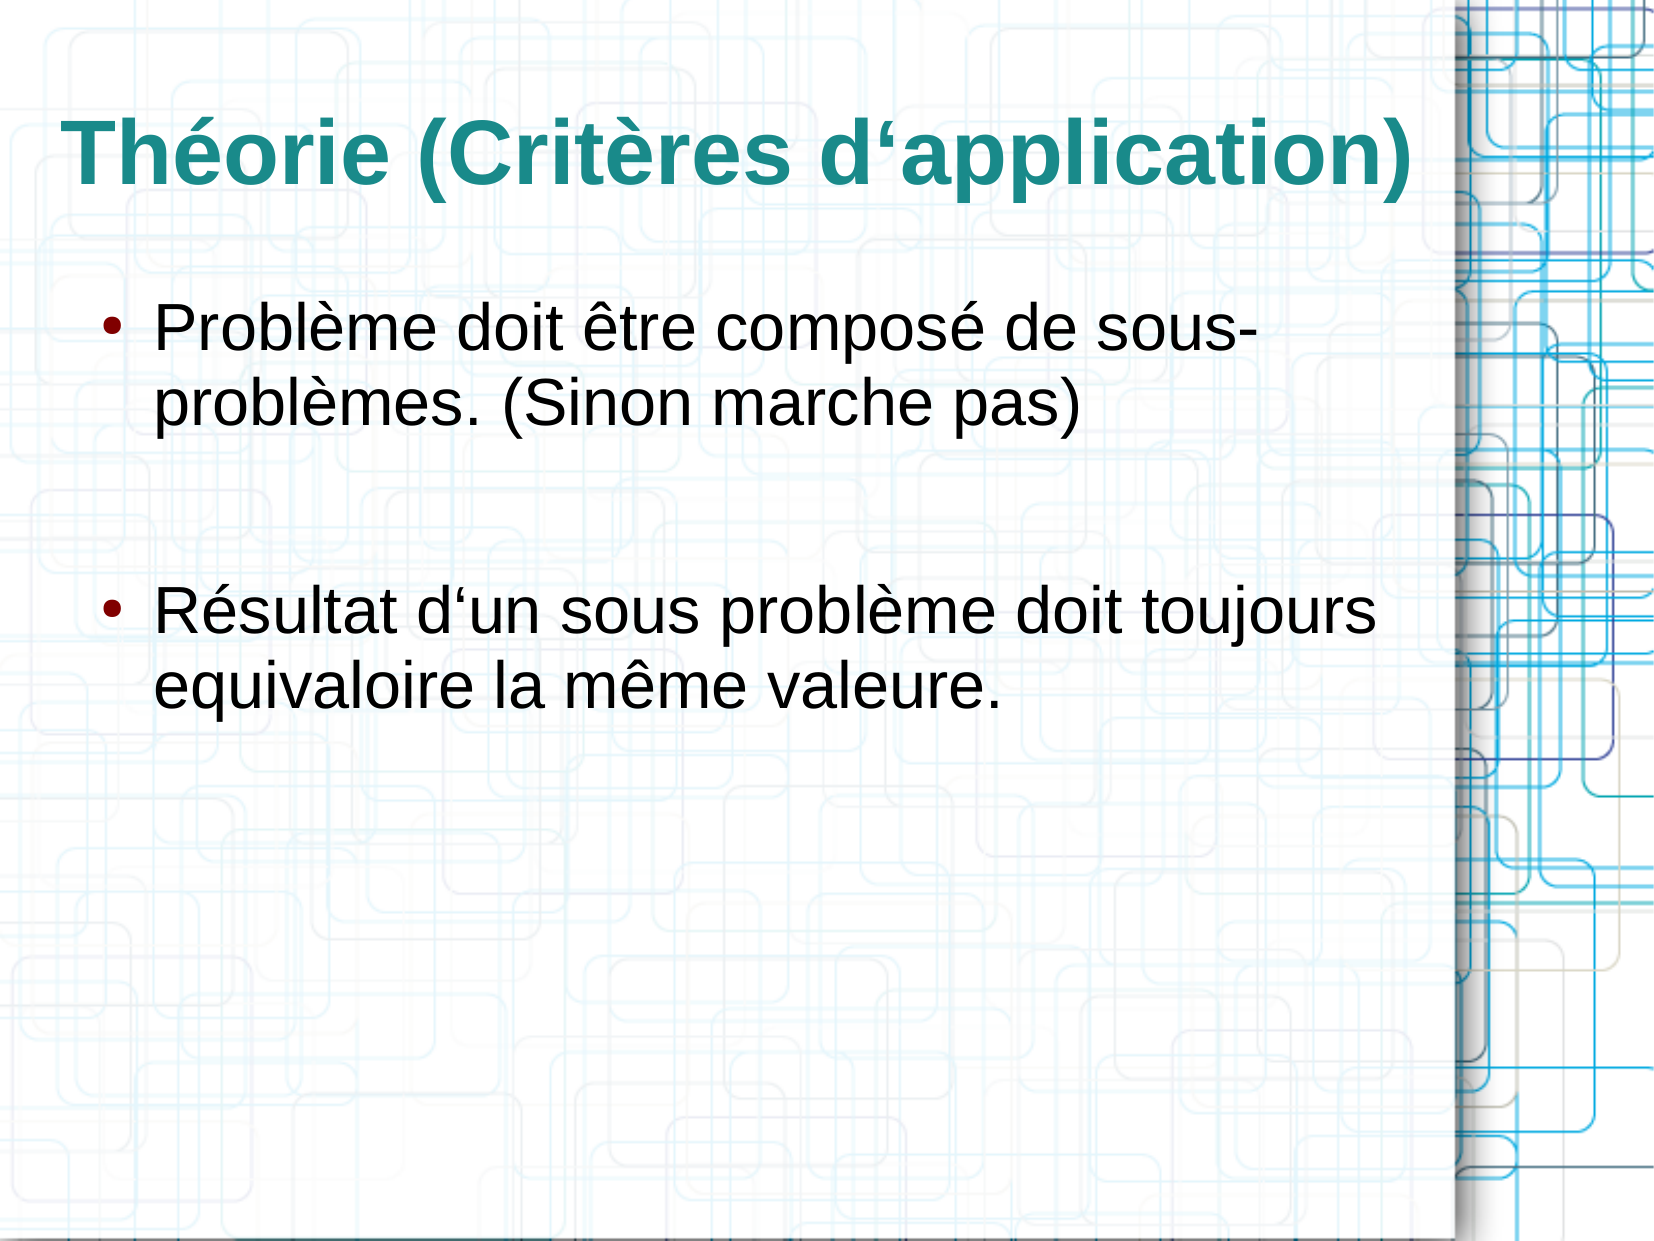

# Théorie (Critères d‘application)
Problème doit être composé de sous-problèmes. (Sinon marche pas)
Résultat d‘un sous problème doit toujours equivaloire la même valeure.